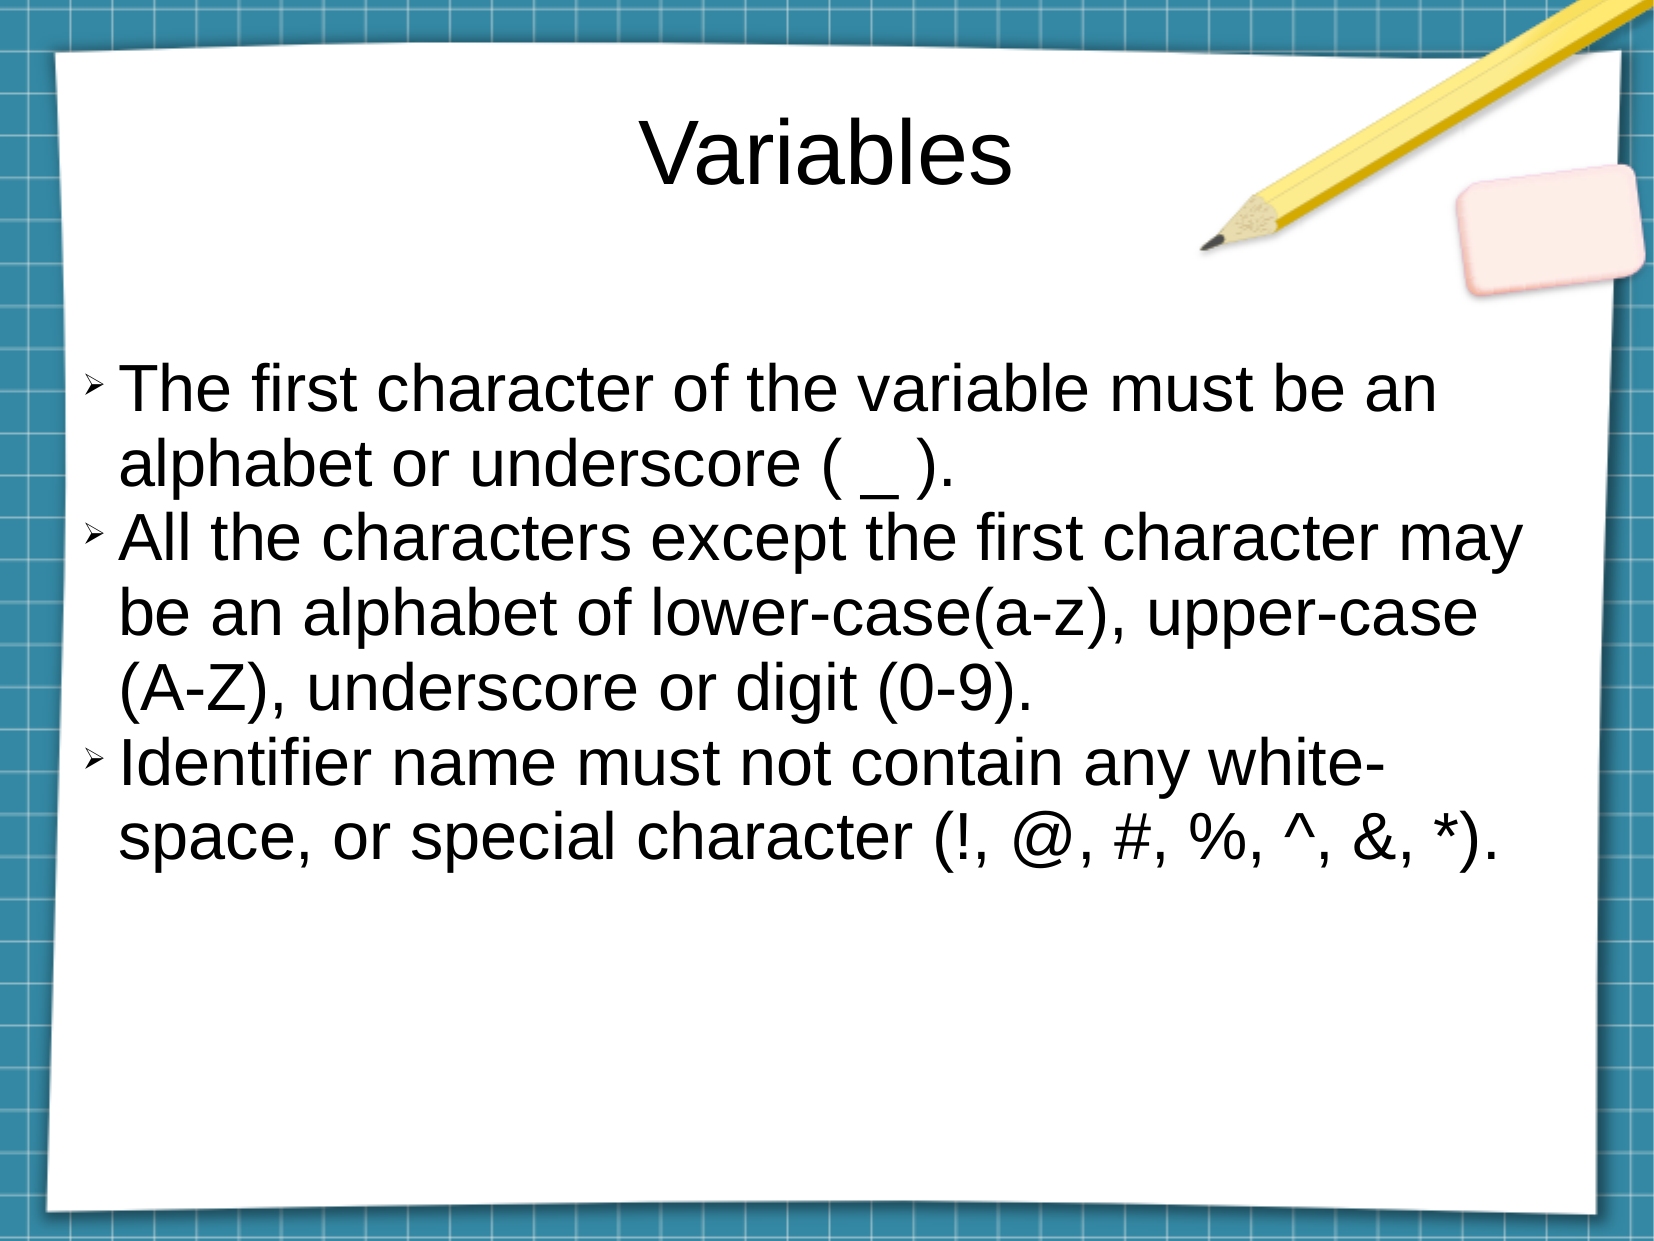

# Variables
The first character of the variable must be an alphabet or underscore ( _ ).
All the characters except the first character may be an alphabet of lower-case(a-z), upper-case (A-Z), underscore or digit (0-9).
Identifier name must not contain any white-space, or special character (!, @, #, %, ^, &, *).